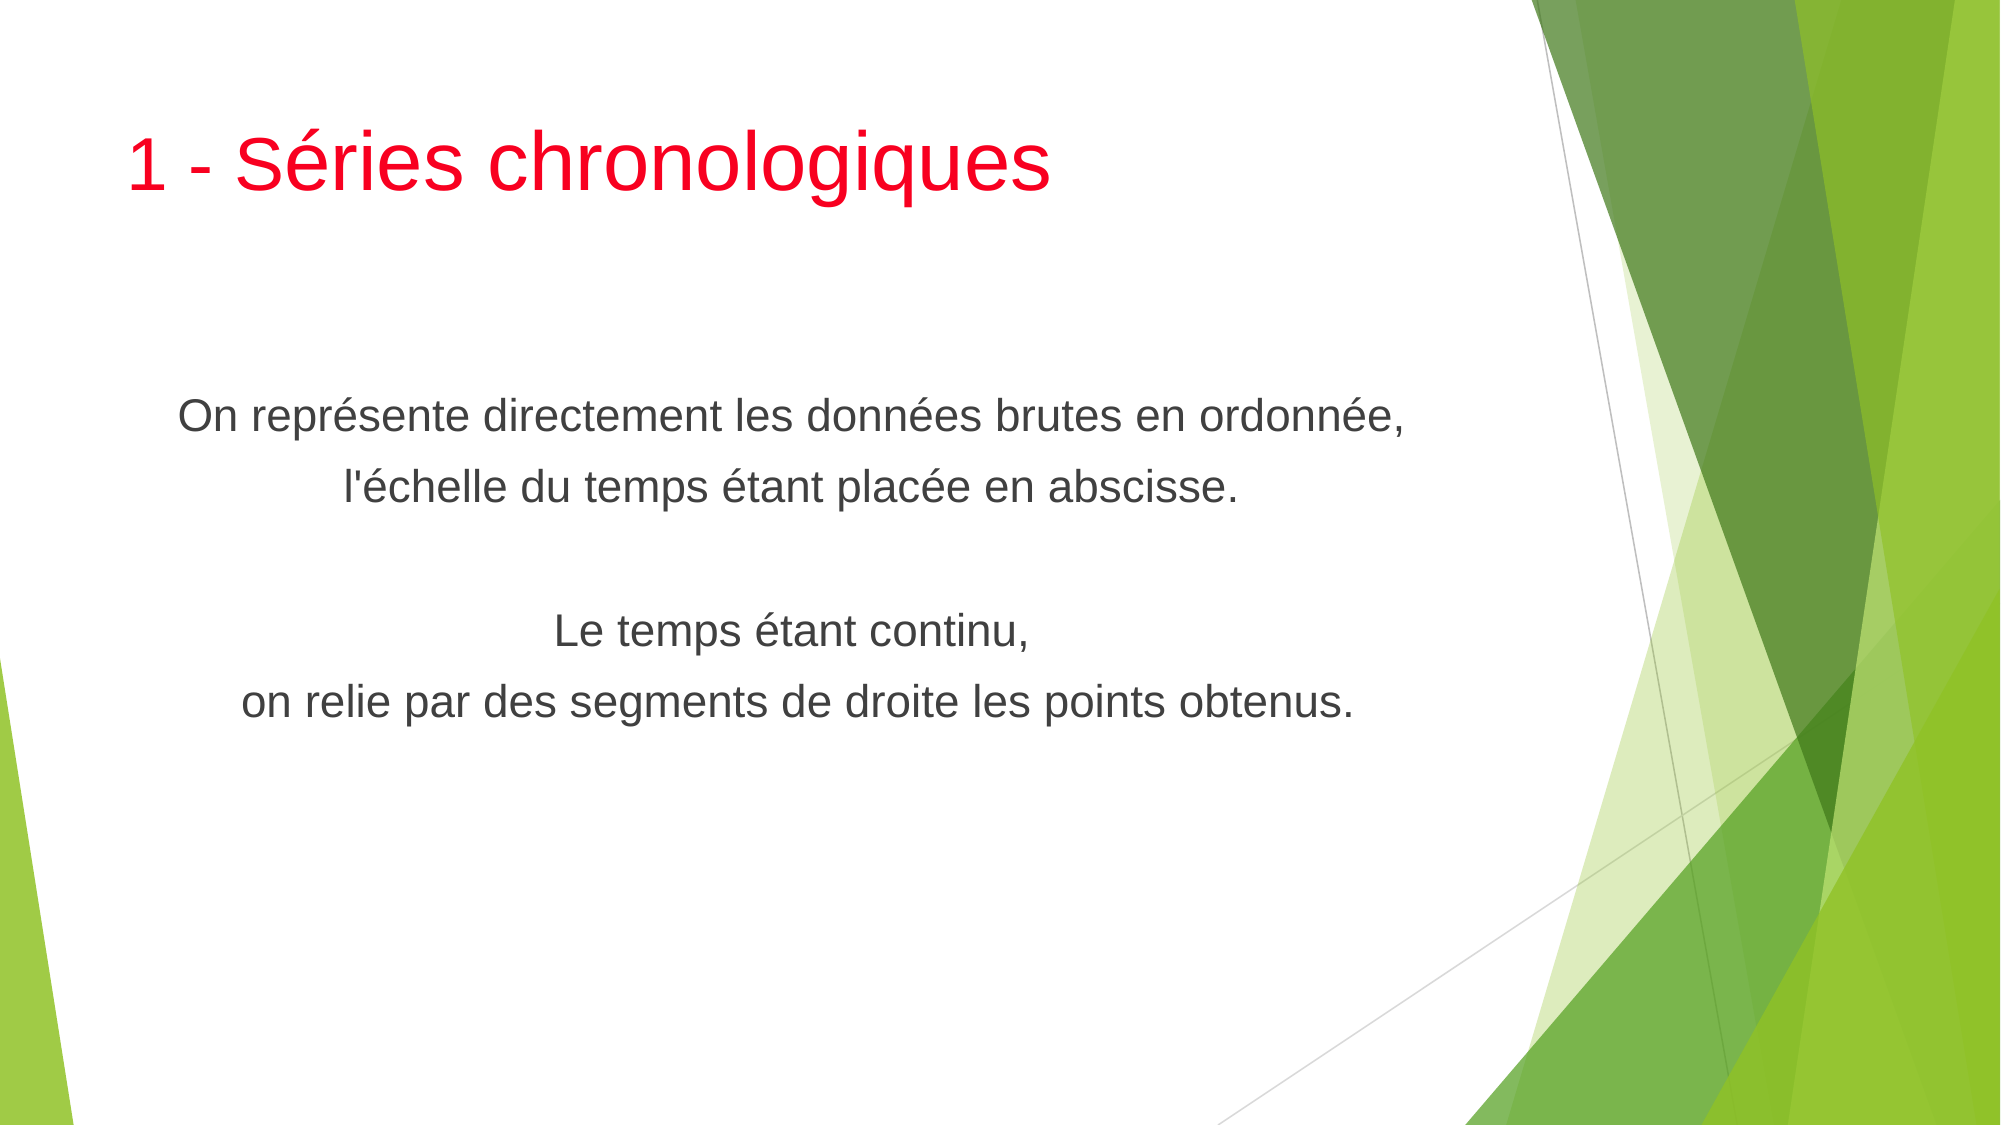

# 1 - Séries chronologiques
On représente directement les données brutes en ordonnée,
l'échelle du temps étant placée en abscisse.
Le temps étant continu,
on relie par des segments de droite les points obtenus.